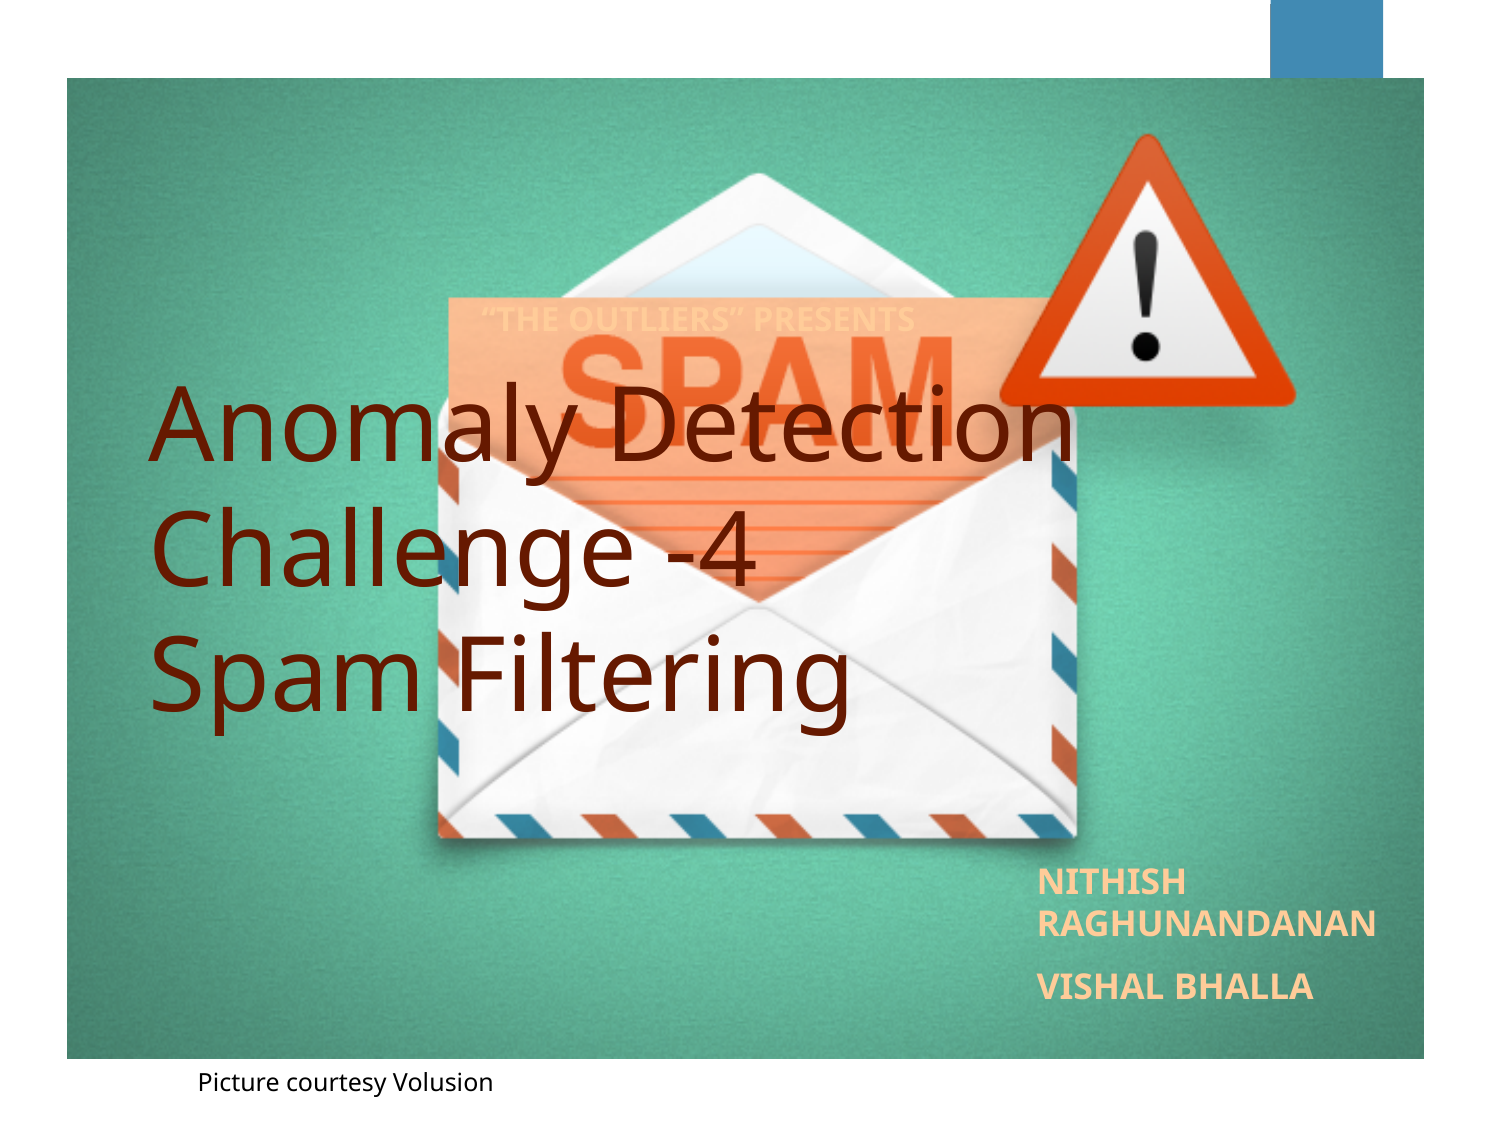

# Anomaly Detection Challenge -4 Spam Filtering
“The Outliers” presents
Nithish Raghunandanan
Vishal Bhalla
Picture courtesy Volusion